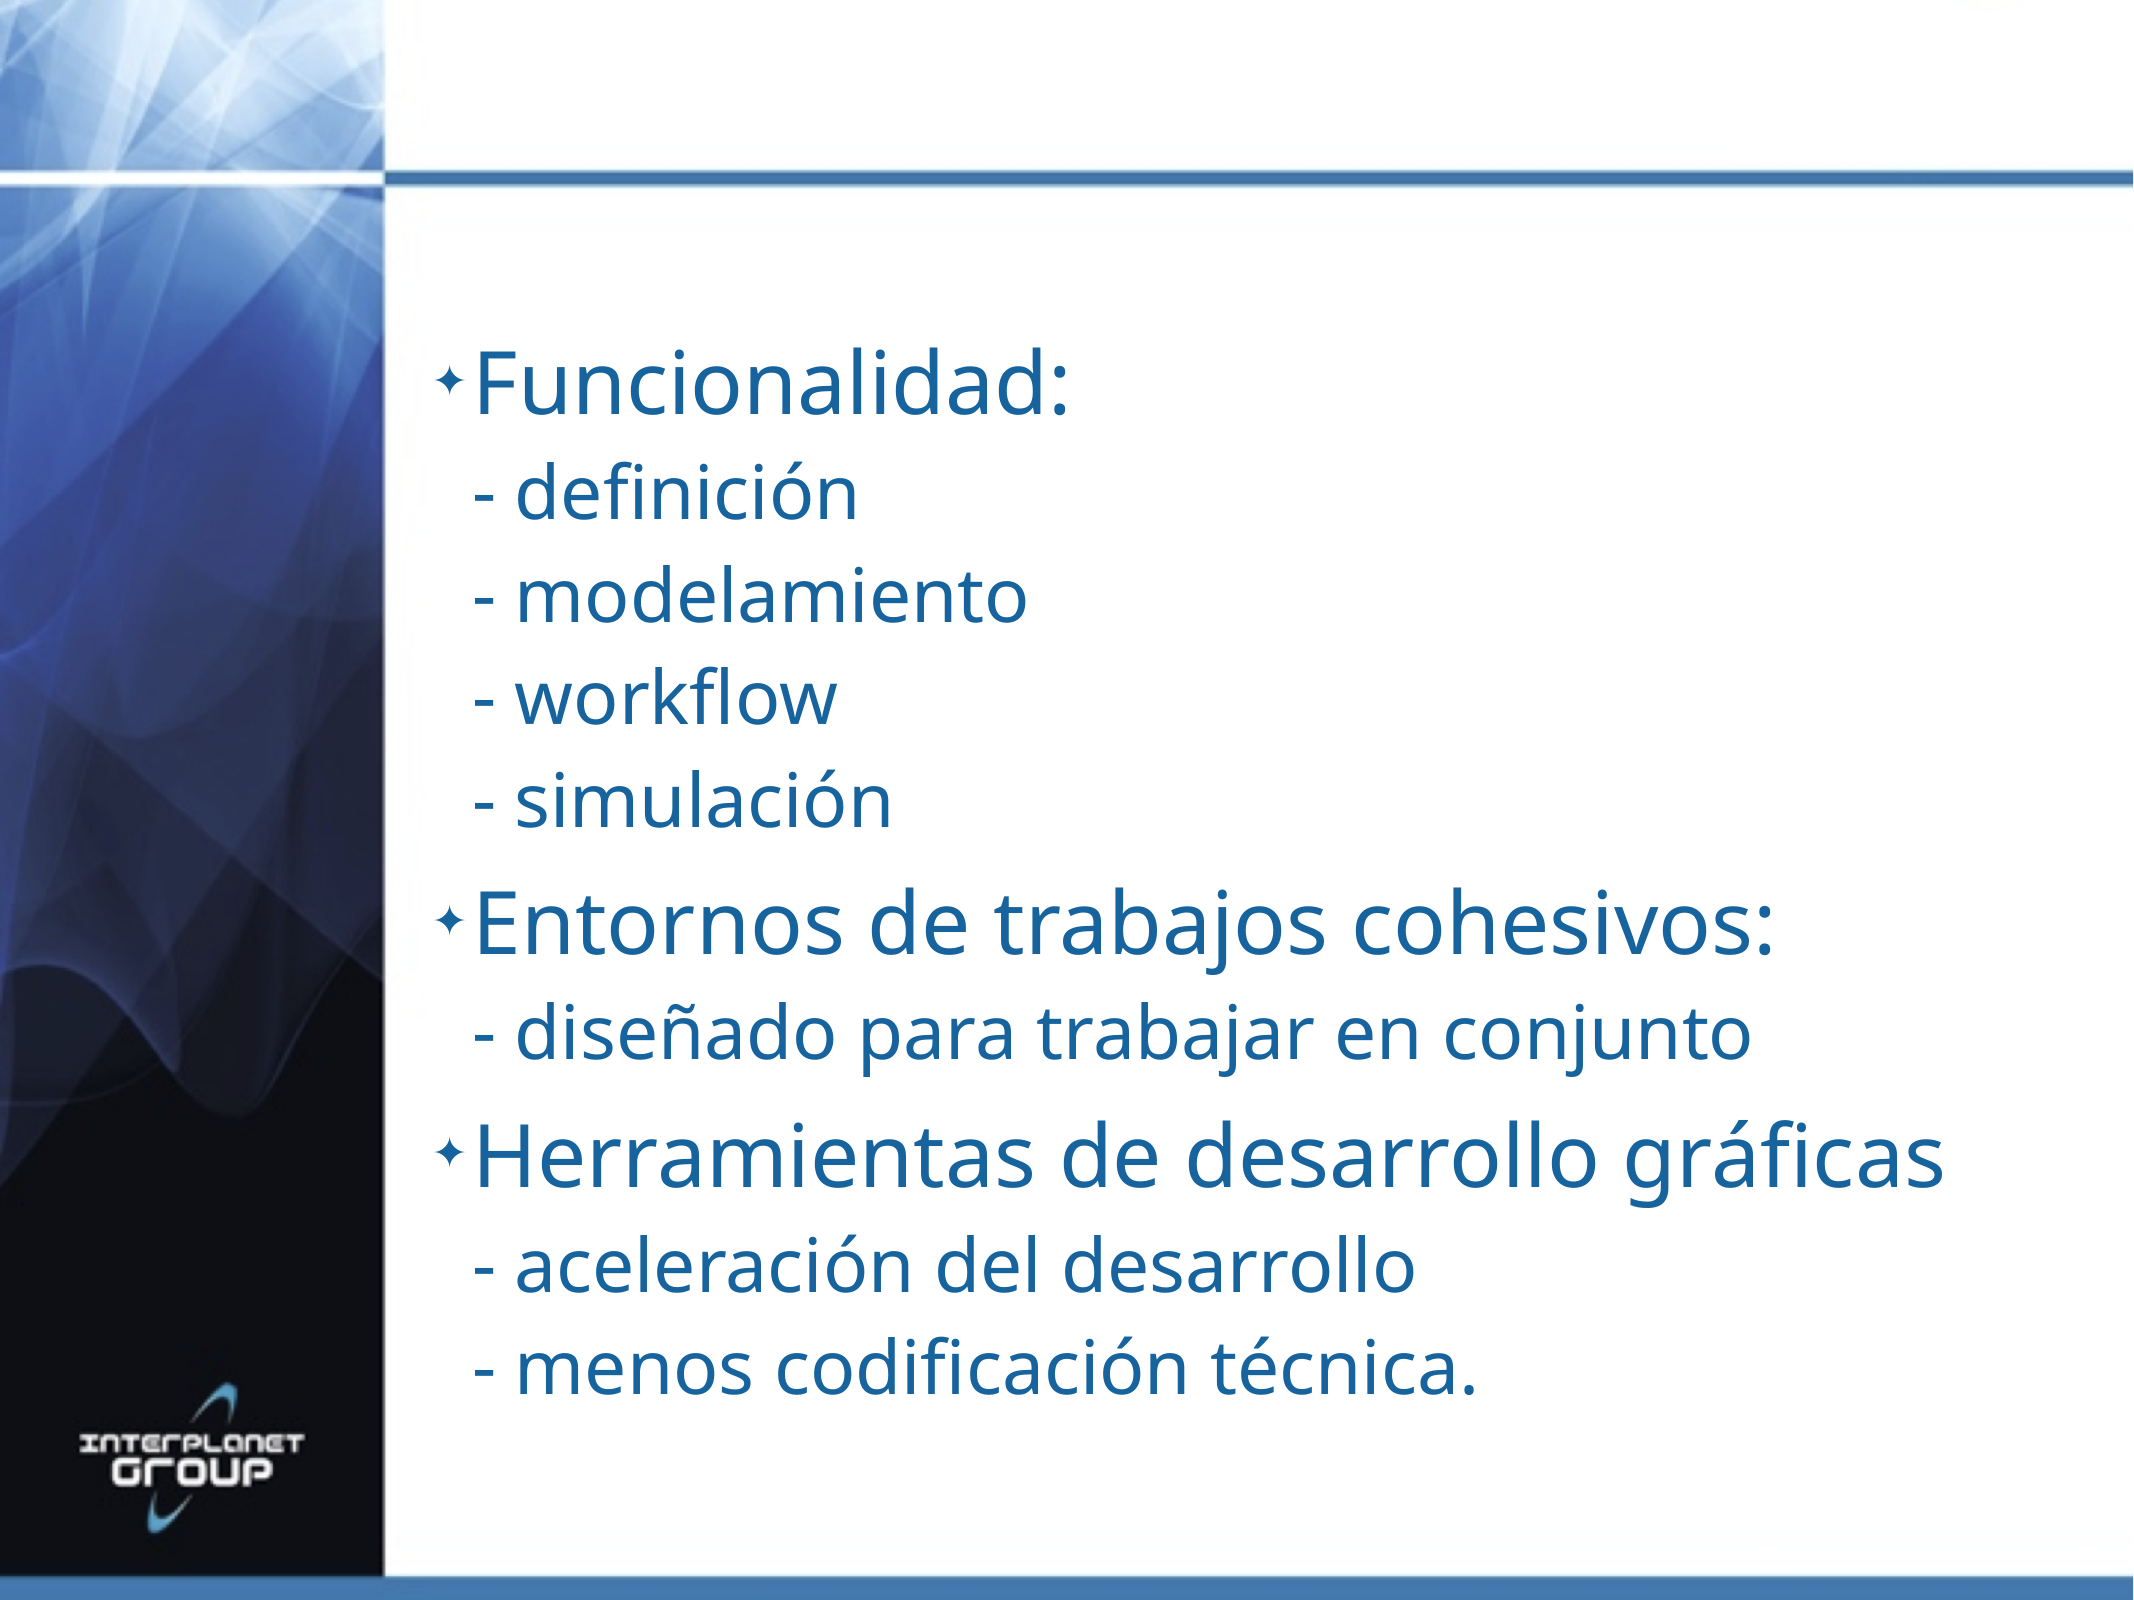

#
Funcionalidad:
definición
modelamiento
workflow
simulación
Entornos de trabajos cohesivos:
diseñado para trabajar en conjunto
Herramientas de desarrollo gráficas
aceleración del desarrollo
menos codificación técnica.